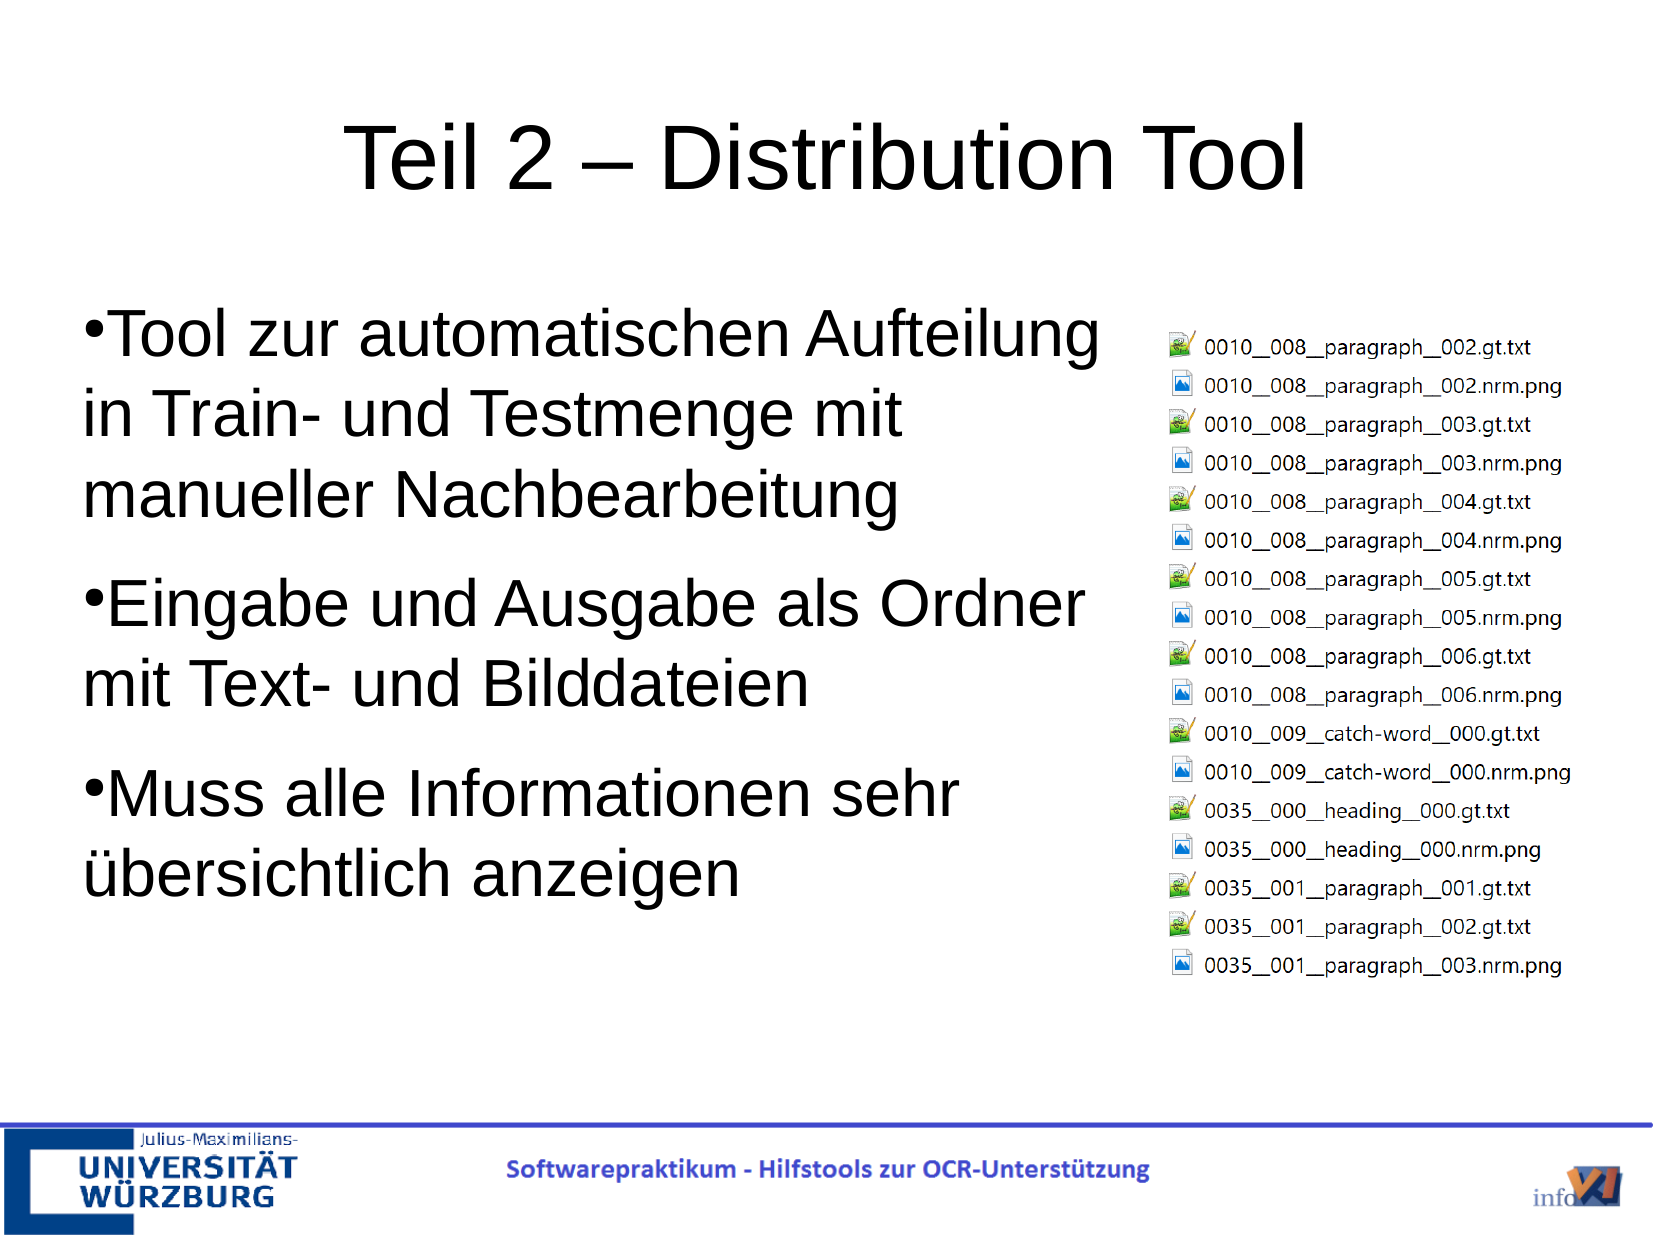

# Teil 2 – Distribution Tool
Tool zur automatischen Aufteilung in Train- und Testmenge mit manueller Nachbearbeitung
Eingabe und Ausgabe als Ordner mit Text- und Bilddateien
Muss alle Informationen sehr
übersichtlich anzeigen